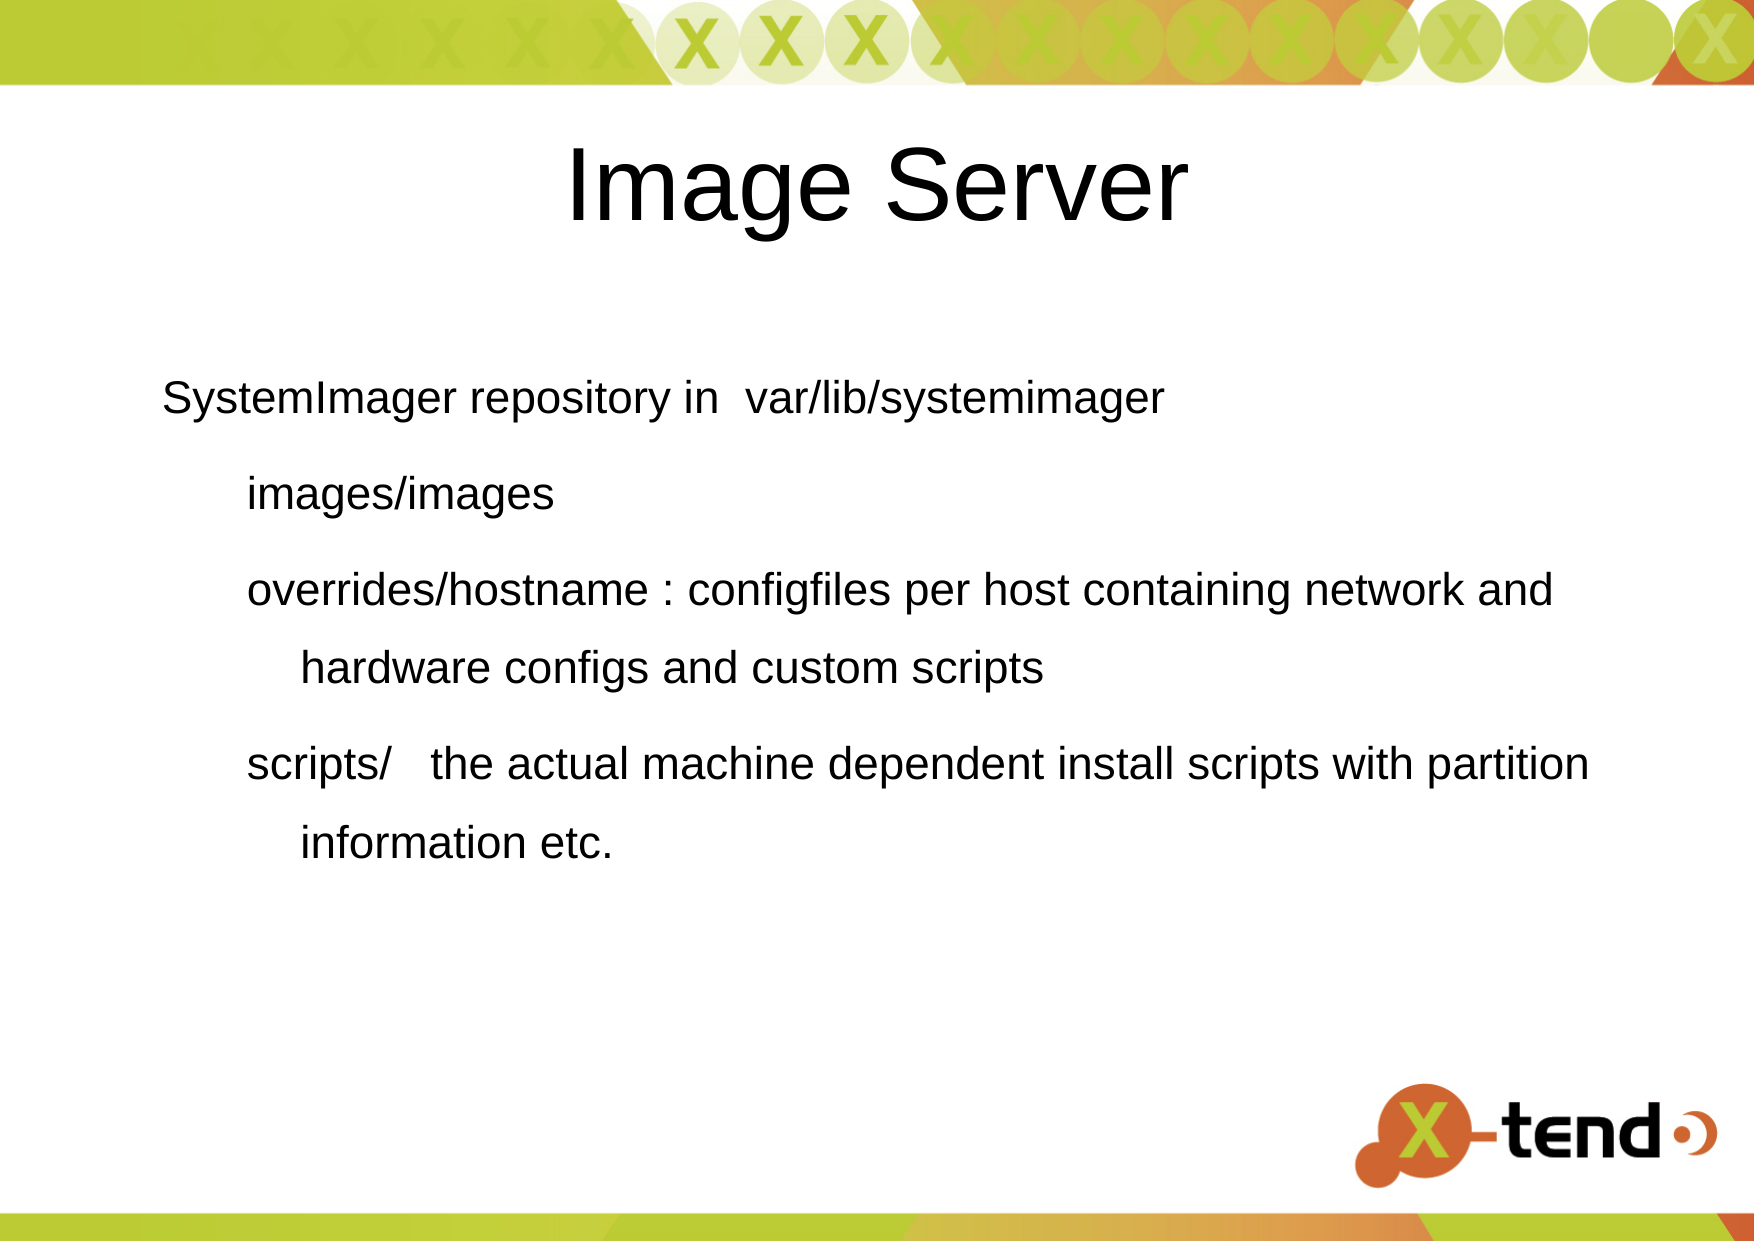

# Image Server
SystemImager repository in var/lib/systemimager
images/images
overrides/hostname : configfiles per host containing network and hardware configs and custom scripts
scripts/ the actual machine dependent install scripts with partition information etc.